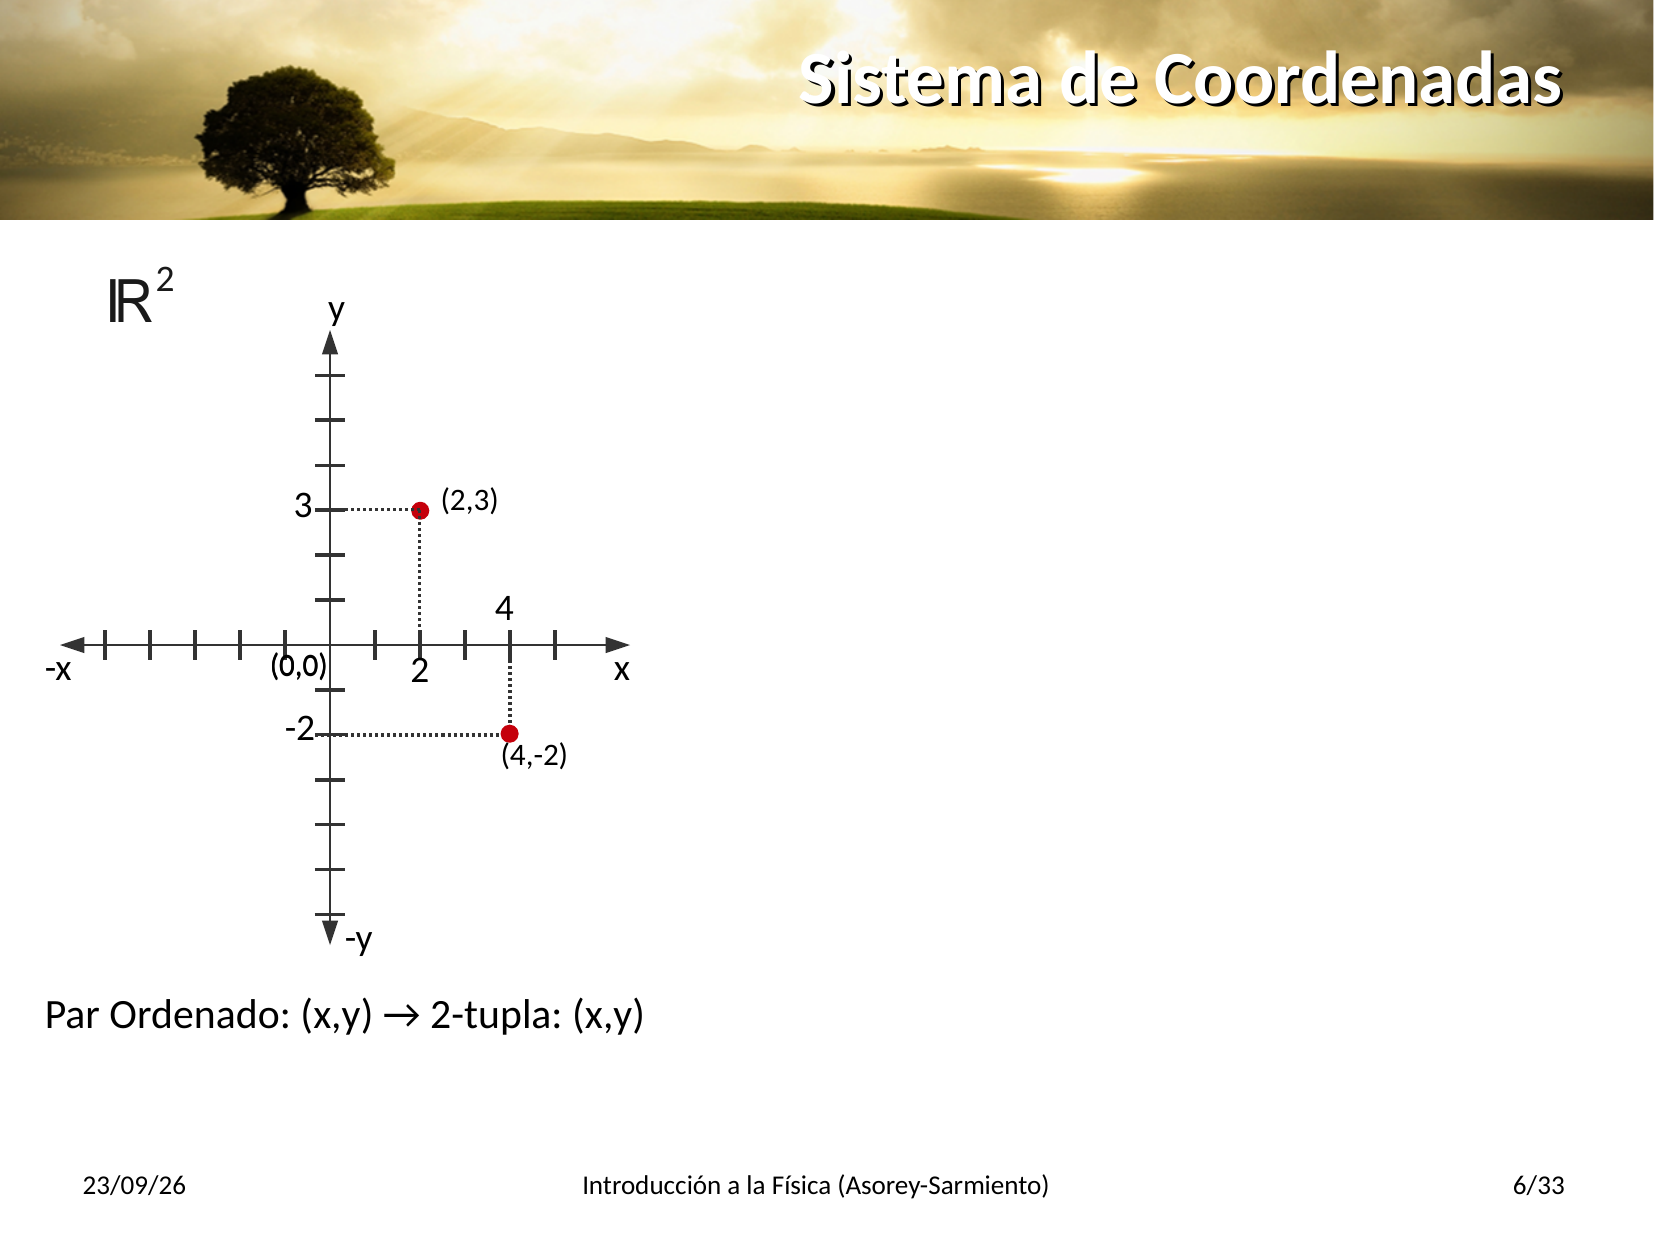

# Sistema de Coordenadas
y
(2,3)
3
4
-x
(0,0)
x
(0,0)
2
-2
(4,-2)
-y
Par Ordenado: (x,y) → 2-tupla: (x,y)
Introducción a la Física (Asorey-Sarmiento)
6